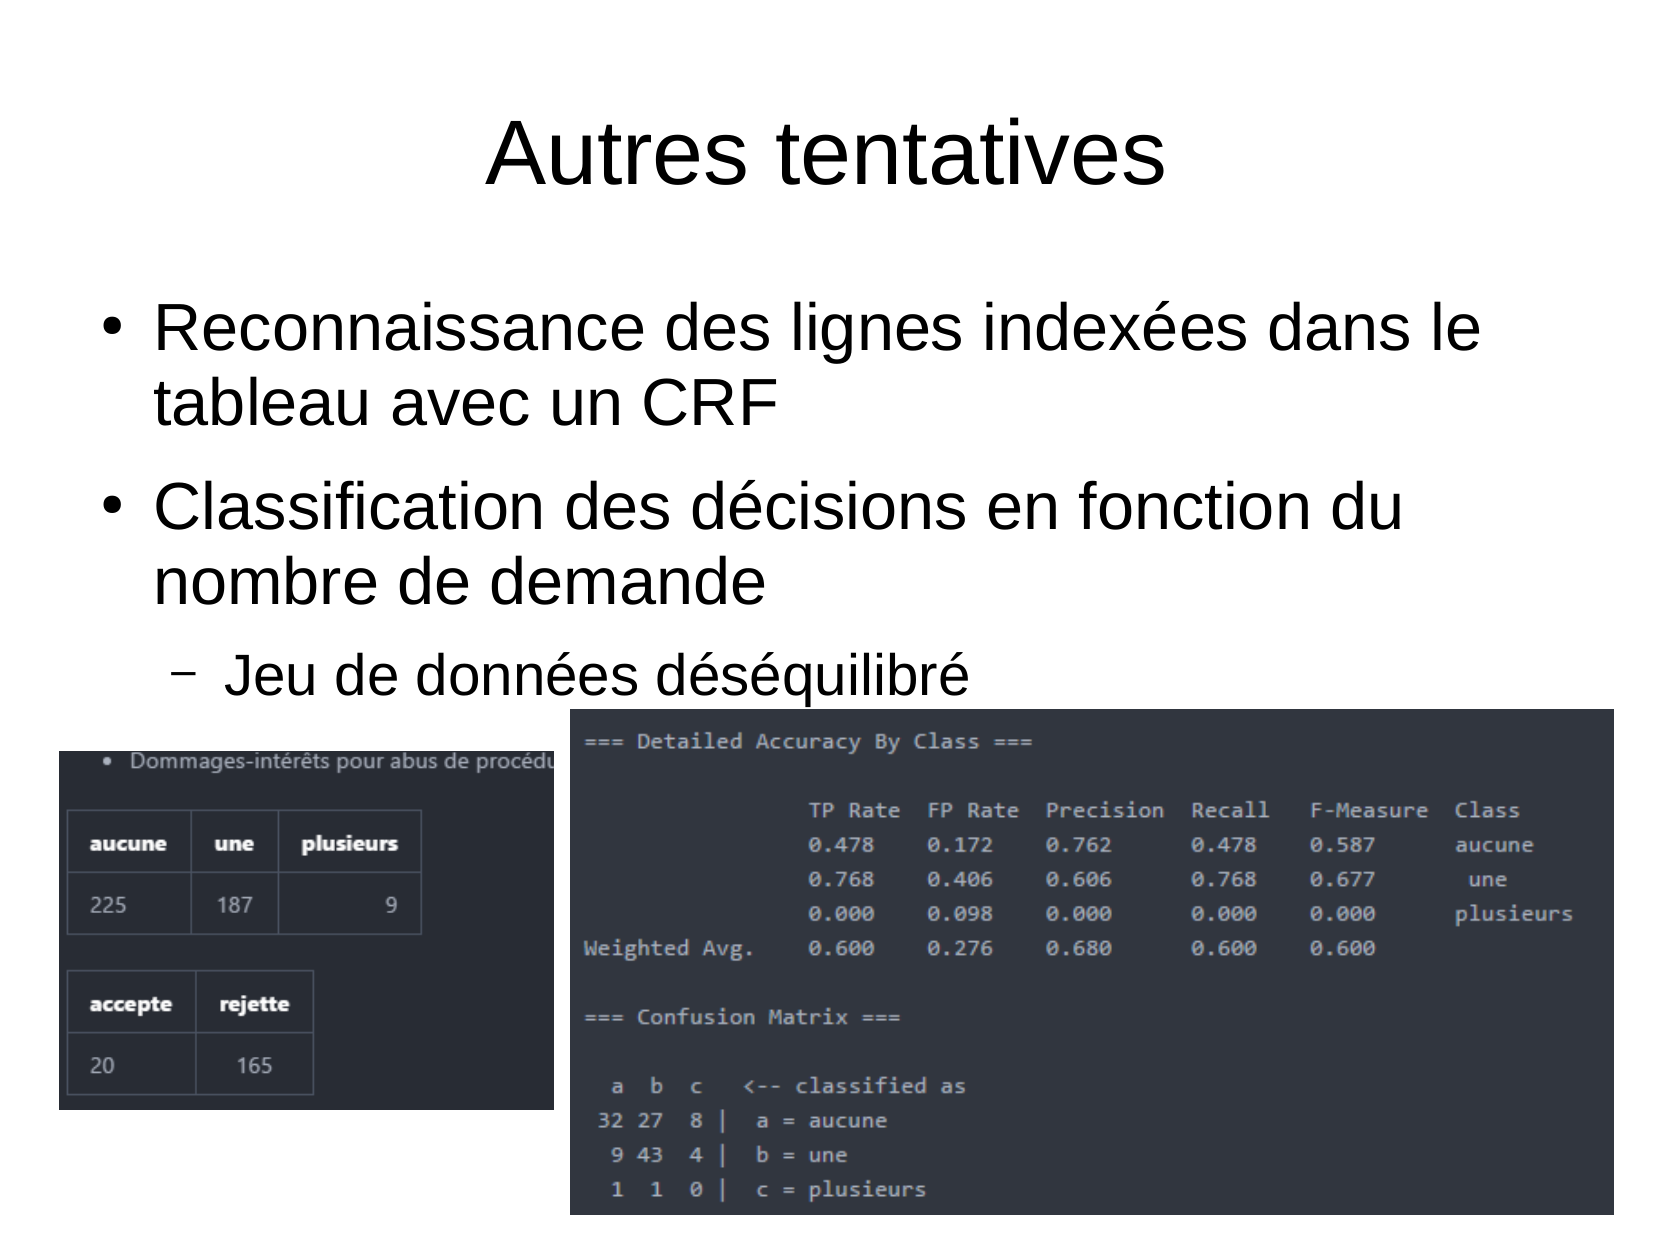

# Autres tentatives
Reconnaissance des lignes indexées dans le tableau avec un CRF
Classification des décisions en fonction du nombre de demande
Jeu de données déséquilibré